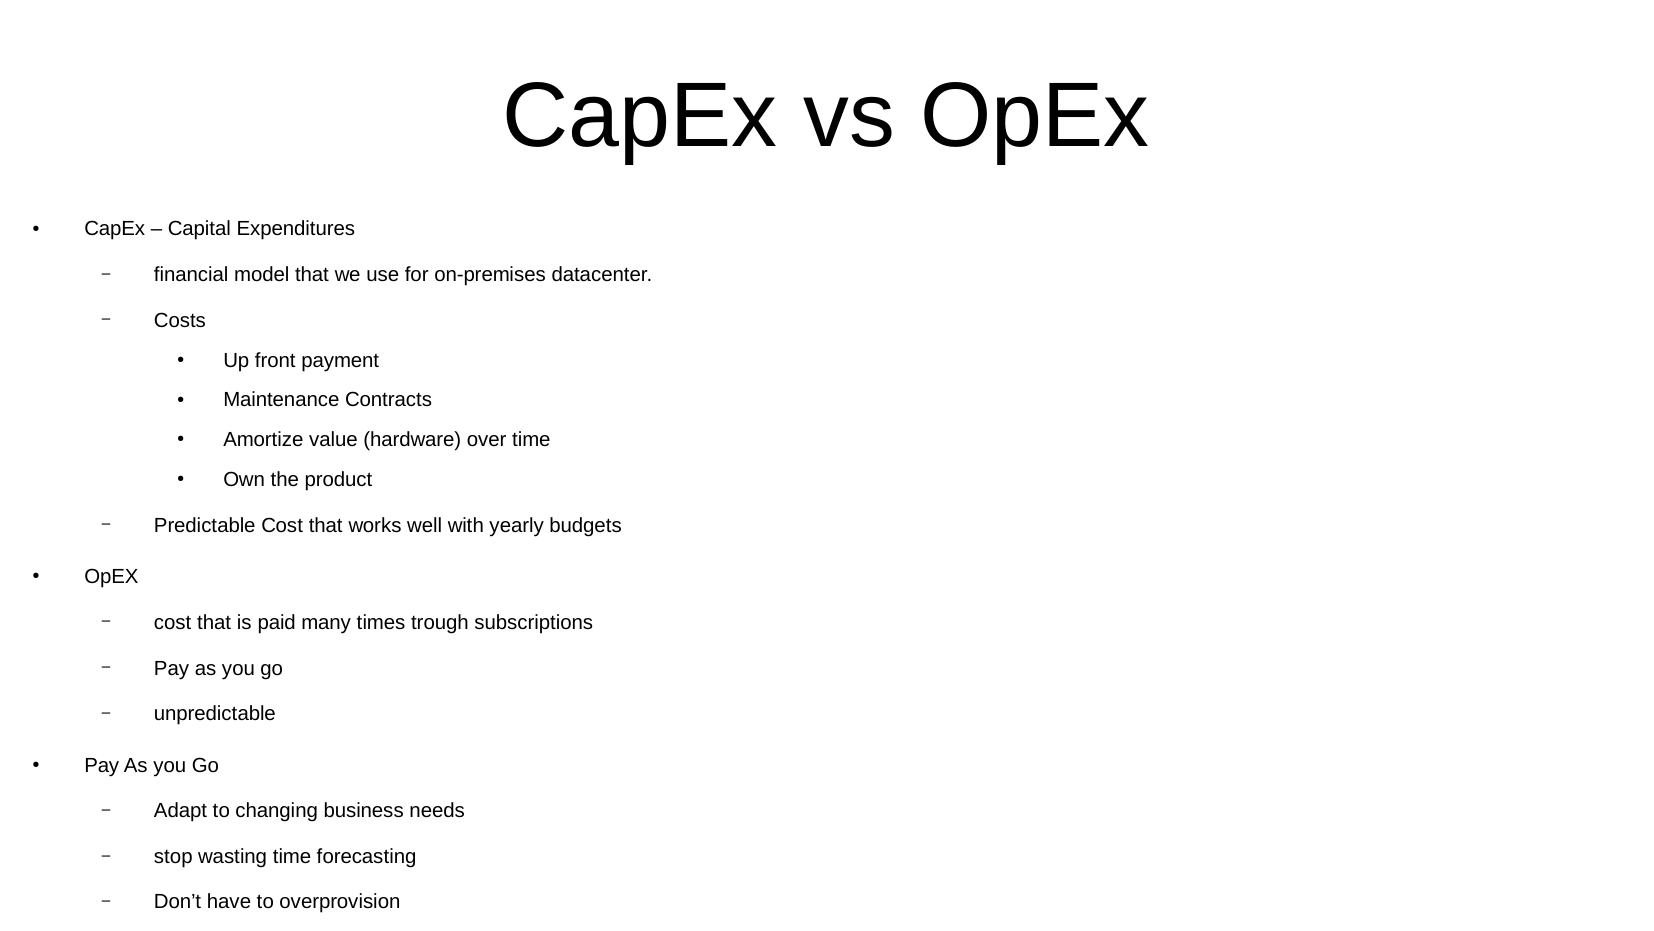

# CapEx vs OpEx
CapEx – Capital Expenditures
financial model that we use for on-premises datacenter.
Costs
Up front payment
Maintenance Contracts
Amortize value (hardware) over time
Own the product
Predictable Cost that works well with yearly budgets
OpEX
cost that is paid many times trough subscriptions
Pay as you go
unpredictable
Pay As you Go
Adapt to changing business needs
stop wasting time forecasting
Don’t have to overprovision